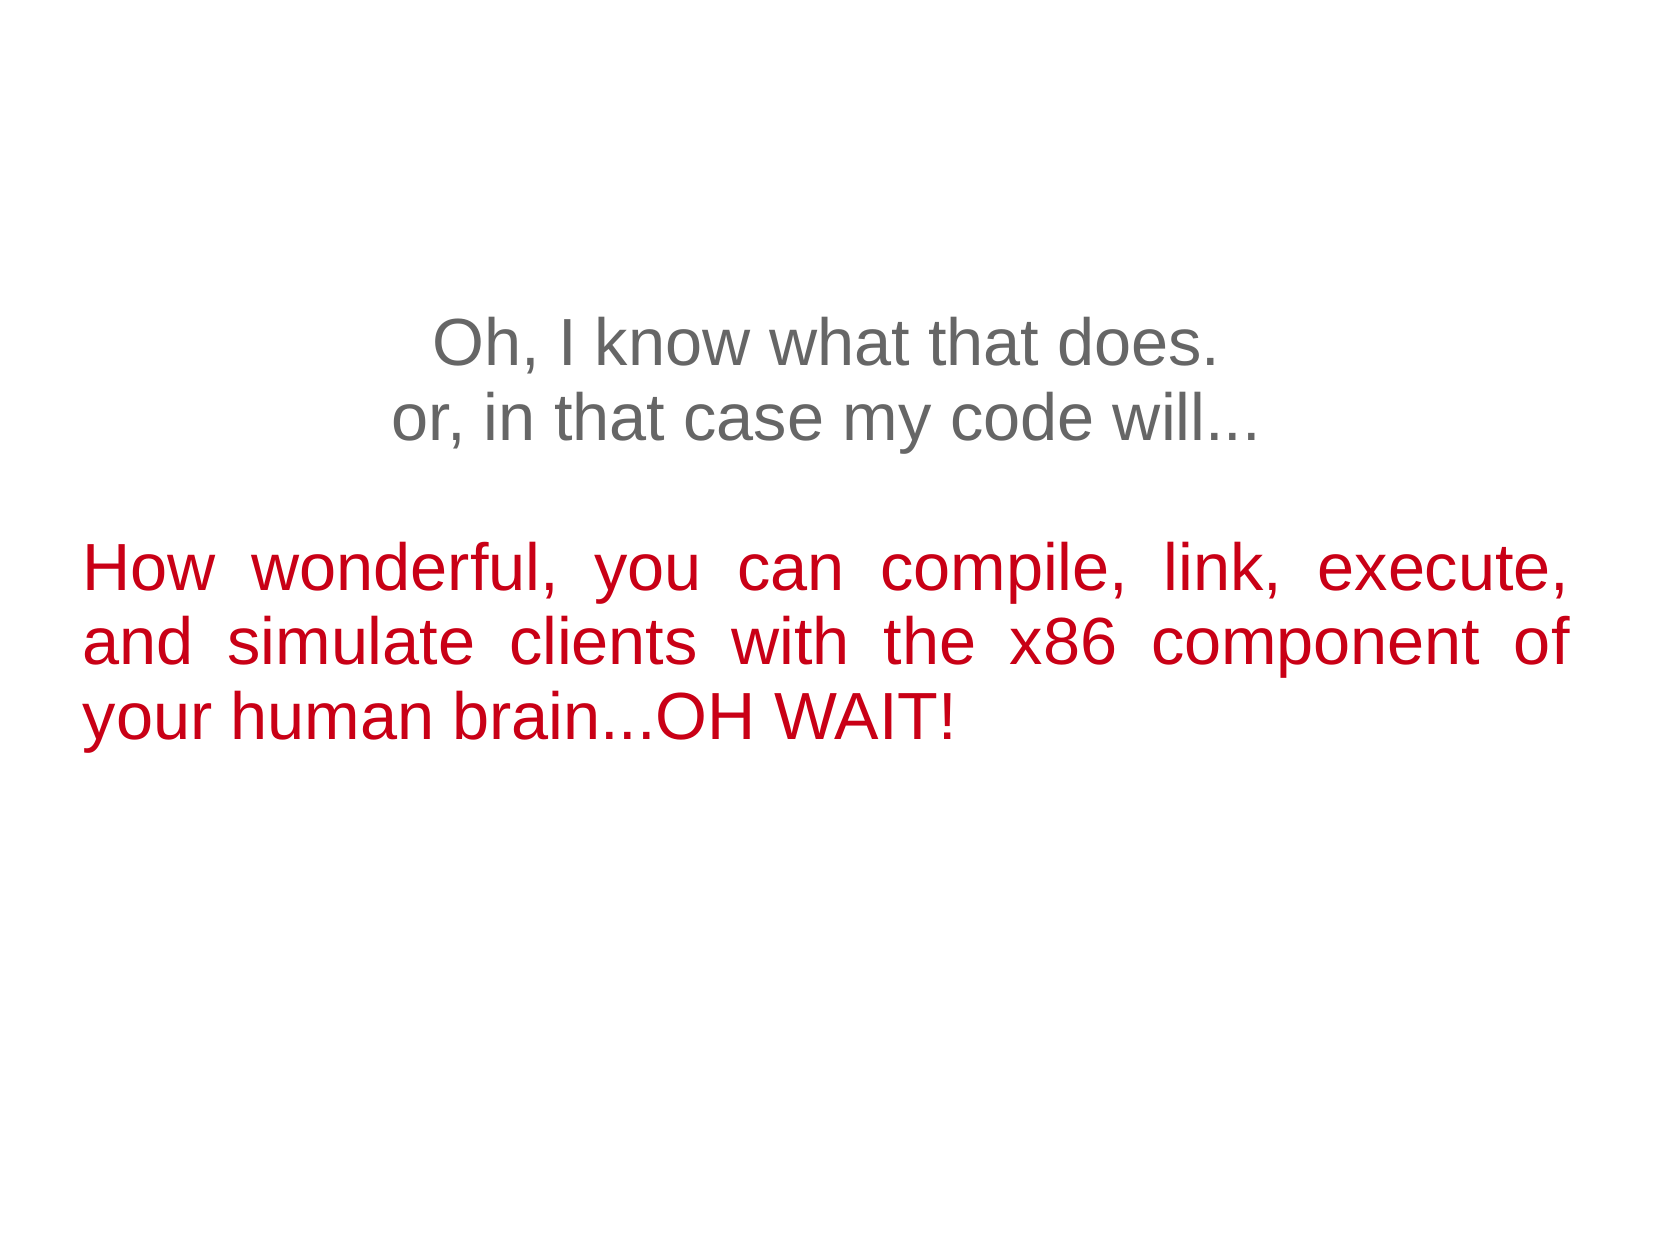

# Oh, I know what that does.
or, in that case my code will...
How wonderful, you can compile, link, execute, and simulate clients with the x86 component of your human brain...OH WAIT!